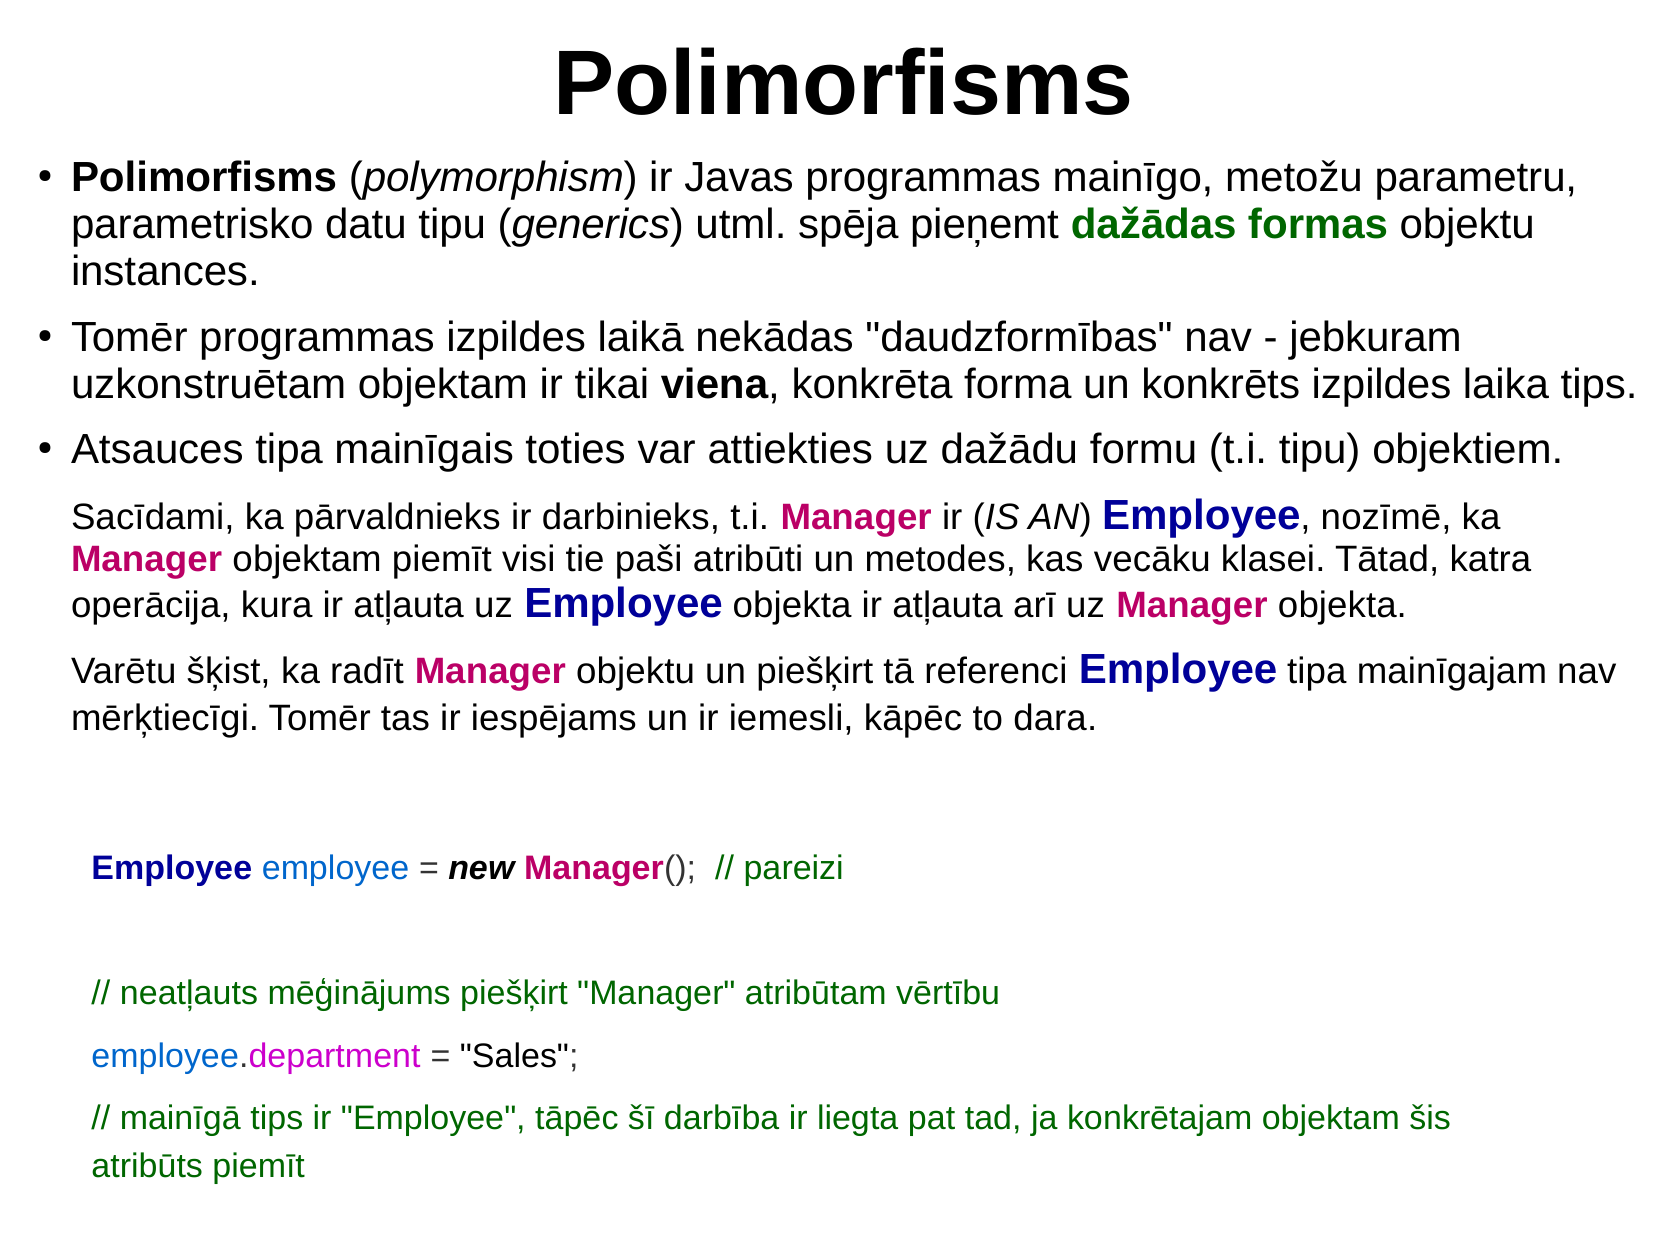

# Polimorfisms
Polimorfisms (polymorphism) ir Javas programmas mainīgo, metožu parametru, parametrisko datu tipu (generics) utml. spēja pieņemt dažādas formas objektu instances.
Tomēr programmas izpildes laikā nekādas "daudzformības" nav - jebkuram uzkonstruētam objektam ir tikai viena, konkrēta forma un konkrēts izpildes laika tips.
Atsauces tipa mainīgais toties var attiekties uz dažādu formu (t.i. tipu) objektiem.
Sacīdami, ka pārvaldnieks ir darbinieks, t.i. Manager ir (IS AN) Employee, nozīmē, ka Manager objektam piemīt visi tie paši atribūti un metodes, kas vecāku klasei. Tātad, katra operācija, kura ir atļauta uz Employee objekta ir atļauta arī uz Manager objekta.
Varētu šķist, ka radīt Manager objektu un piešķirt tā referenci Employee tipa mainīgajam nav mērķtiecīgi. Tomēr tas ir iespējams un ir iemesli, kāpēc to dara.
Employee employee = new Manager(); // pareizi
// neatļauts mēģinājums piešķirt "Manager" atribūtam vērtību
employee.department = "Sales";
// mainīgā tips ir "Employee", tāpēc šī darbība ir liegta pat tad, ja konkrētajam objektam šis atribūts piemīt